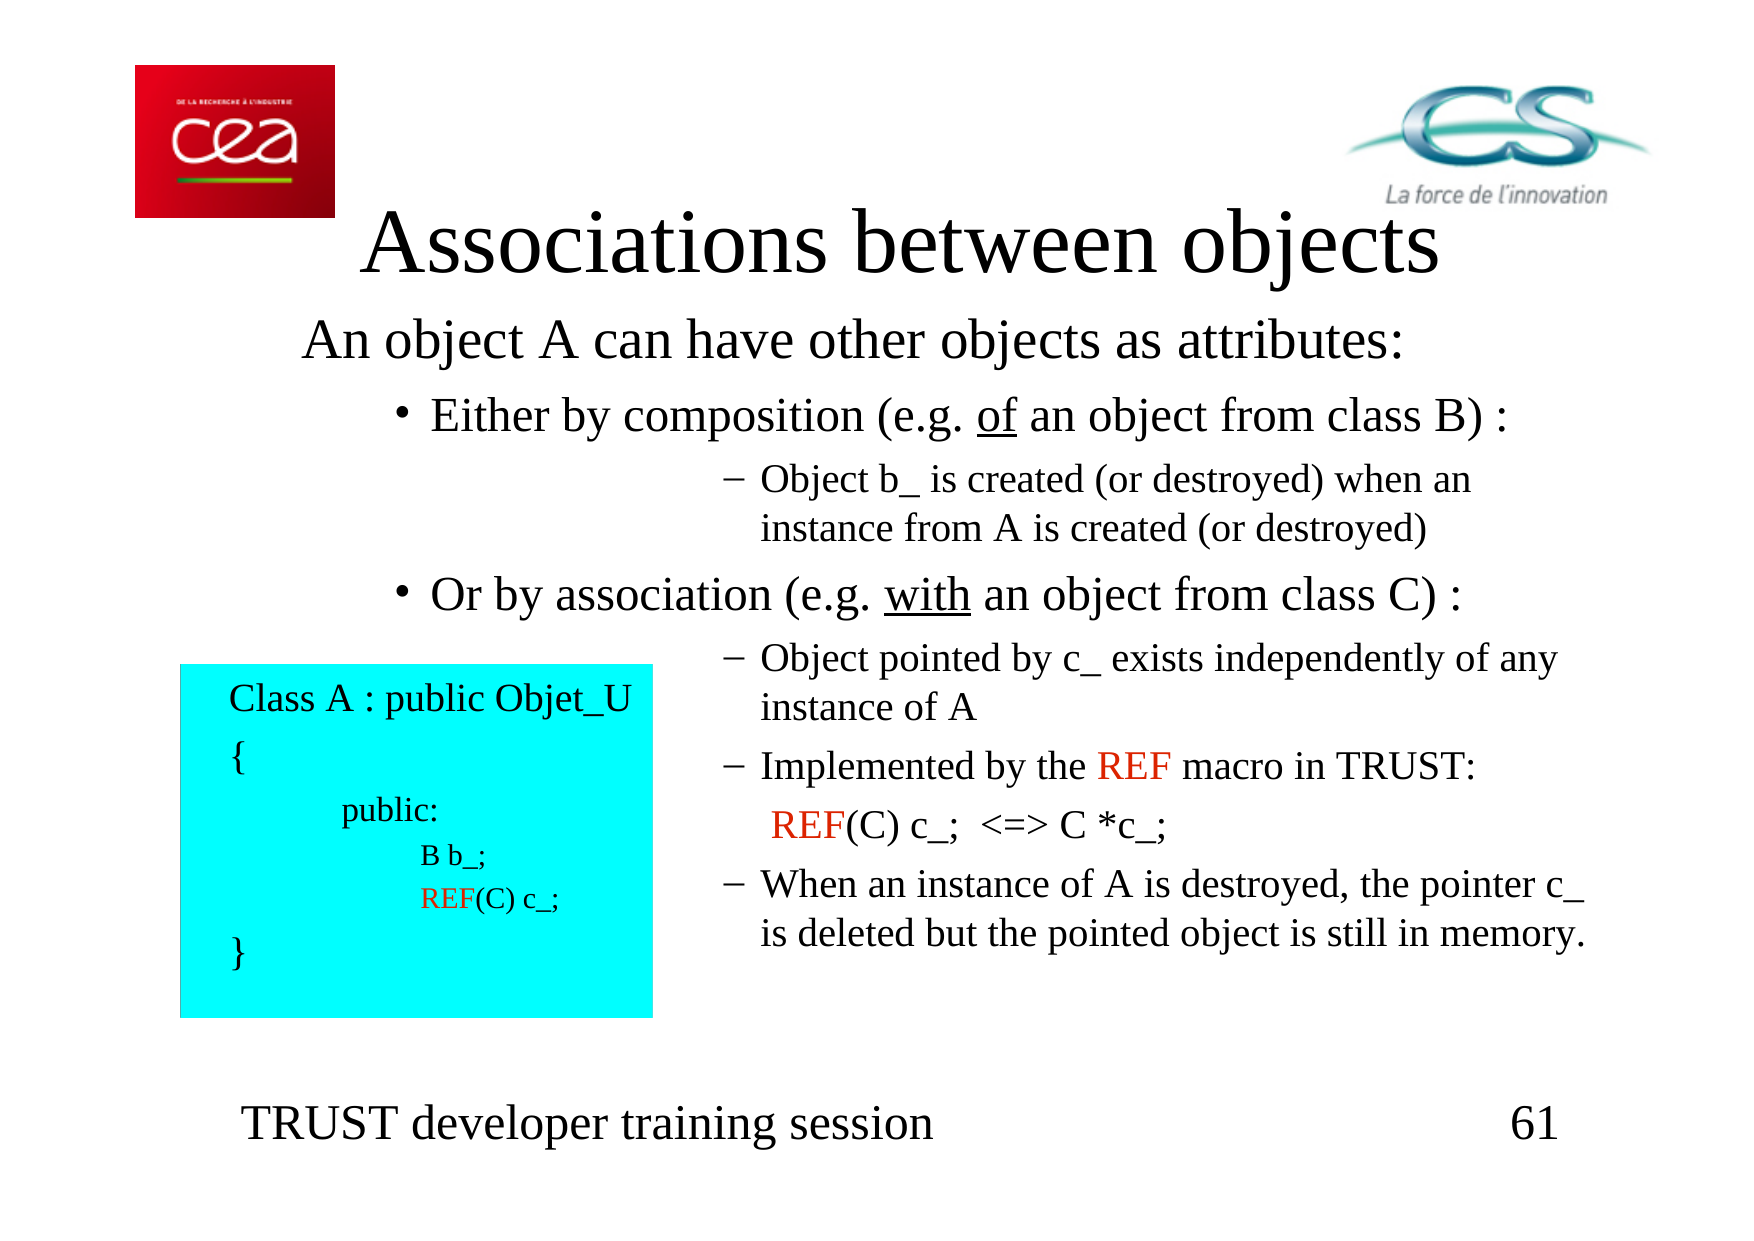

# Associations between objects
An object A can have other objects as attributes:
Either by composition (e.g. of an object from class B) :
Object b_ is created (or destroyed) when an instance from A is created (or destroyed)
Or by association (e.g. with an object from class C) :
Object pointed by c_ exists independently of any instance of A
Implemented by the REF macro in TRUST:
 REF(C) c_; <=> C *c_;
When an instance of A is destroyed, the pointer c_ is deleted but the pointed object is still in memory.
Class A : public Objet_U
{
public:
B b_;
REF(C) c_;
}
TRUST developer training session
61